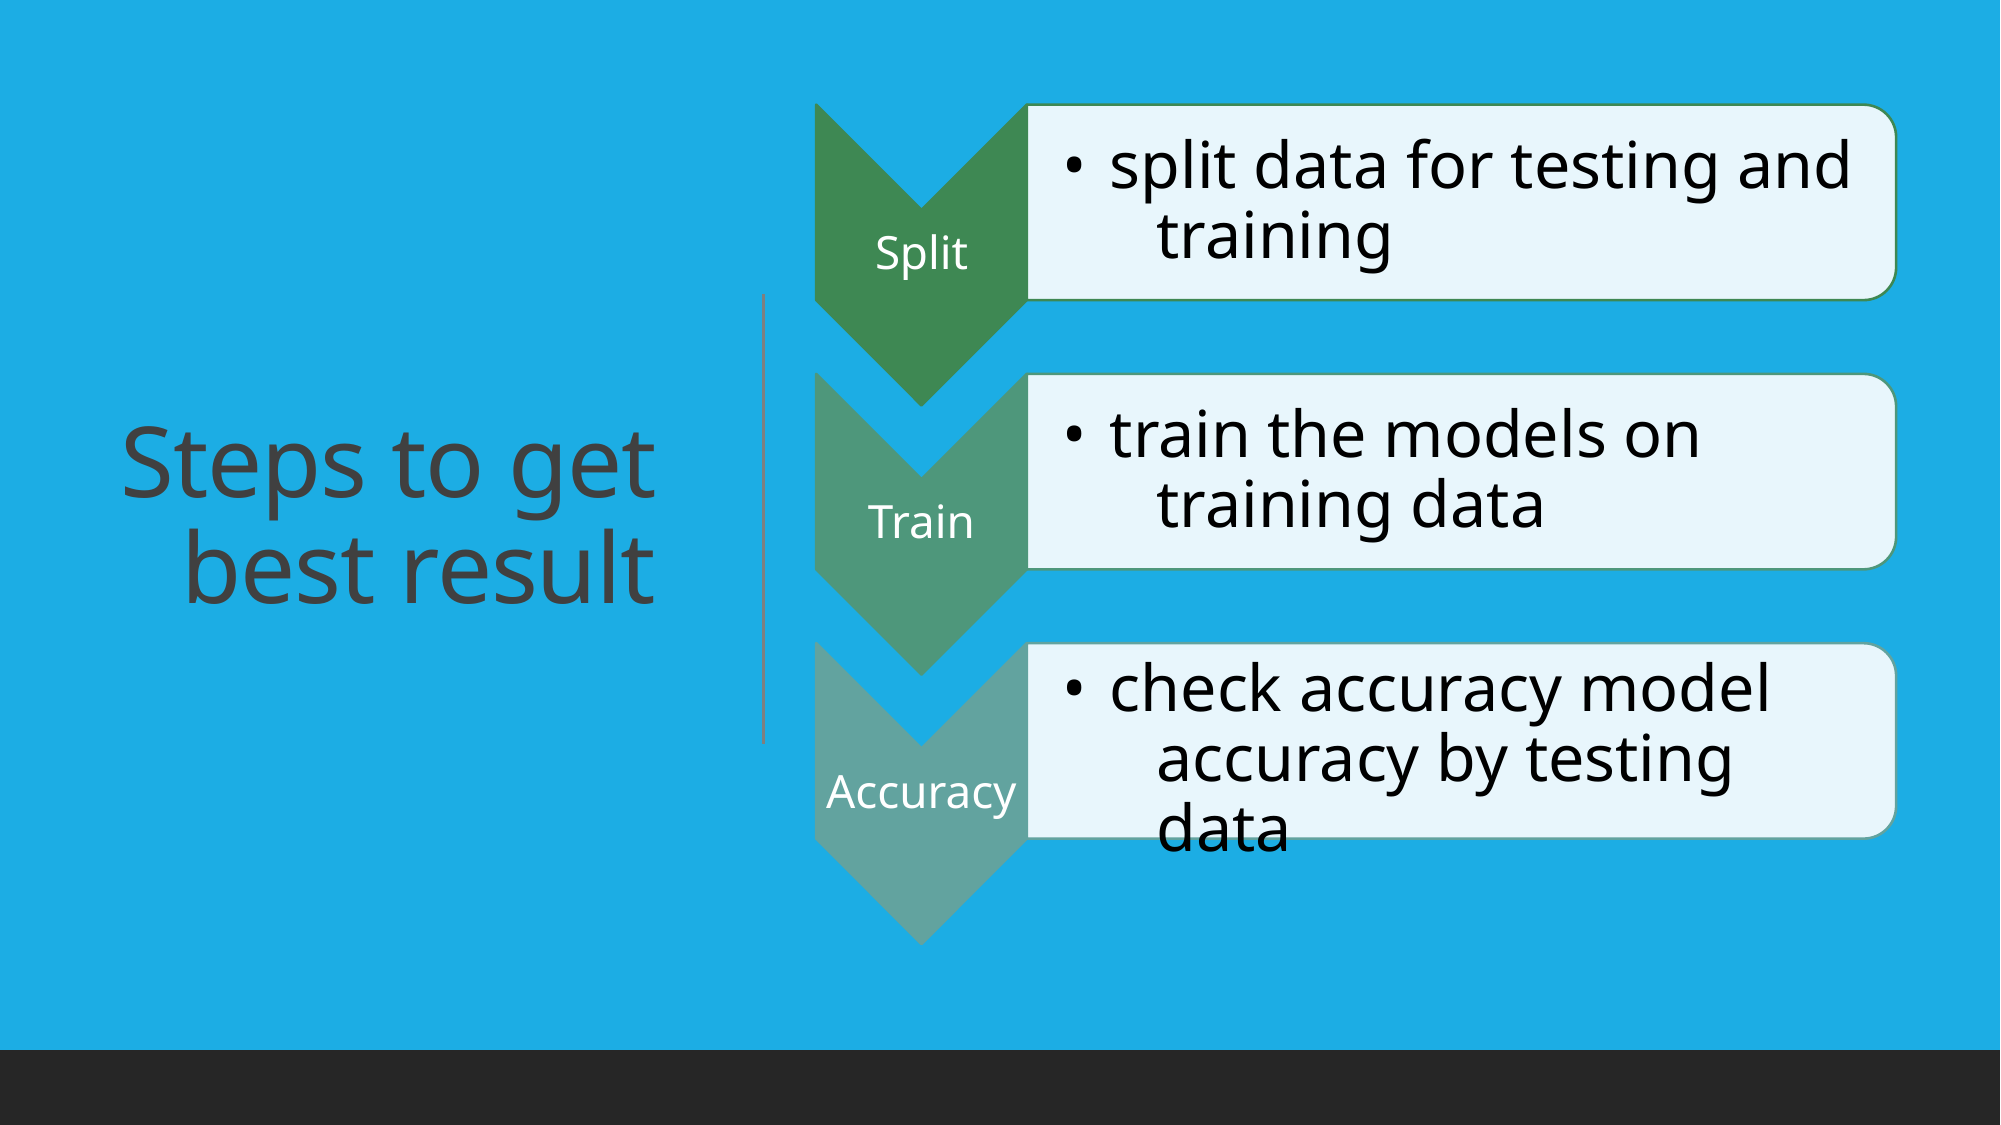

# Steps to get best result
Split
split data for testing and training
Train
train the models on training data
Accuracy
check accuracy model accuracy by testing data